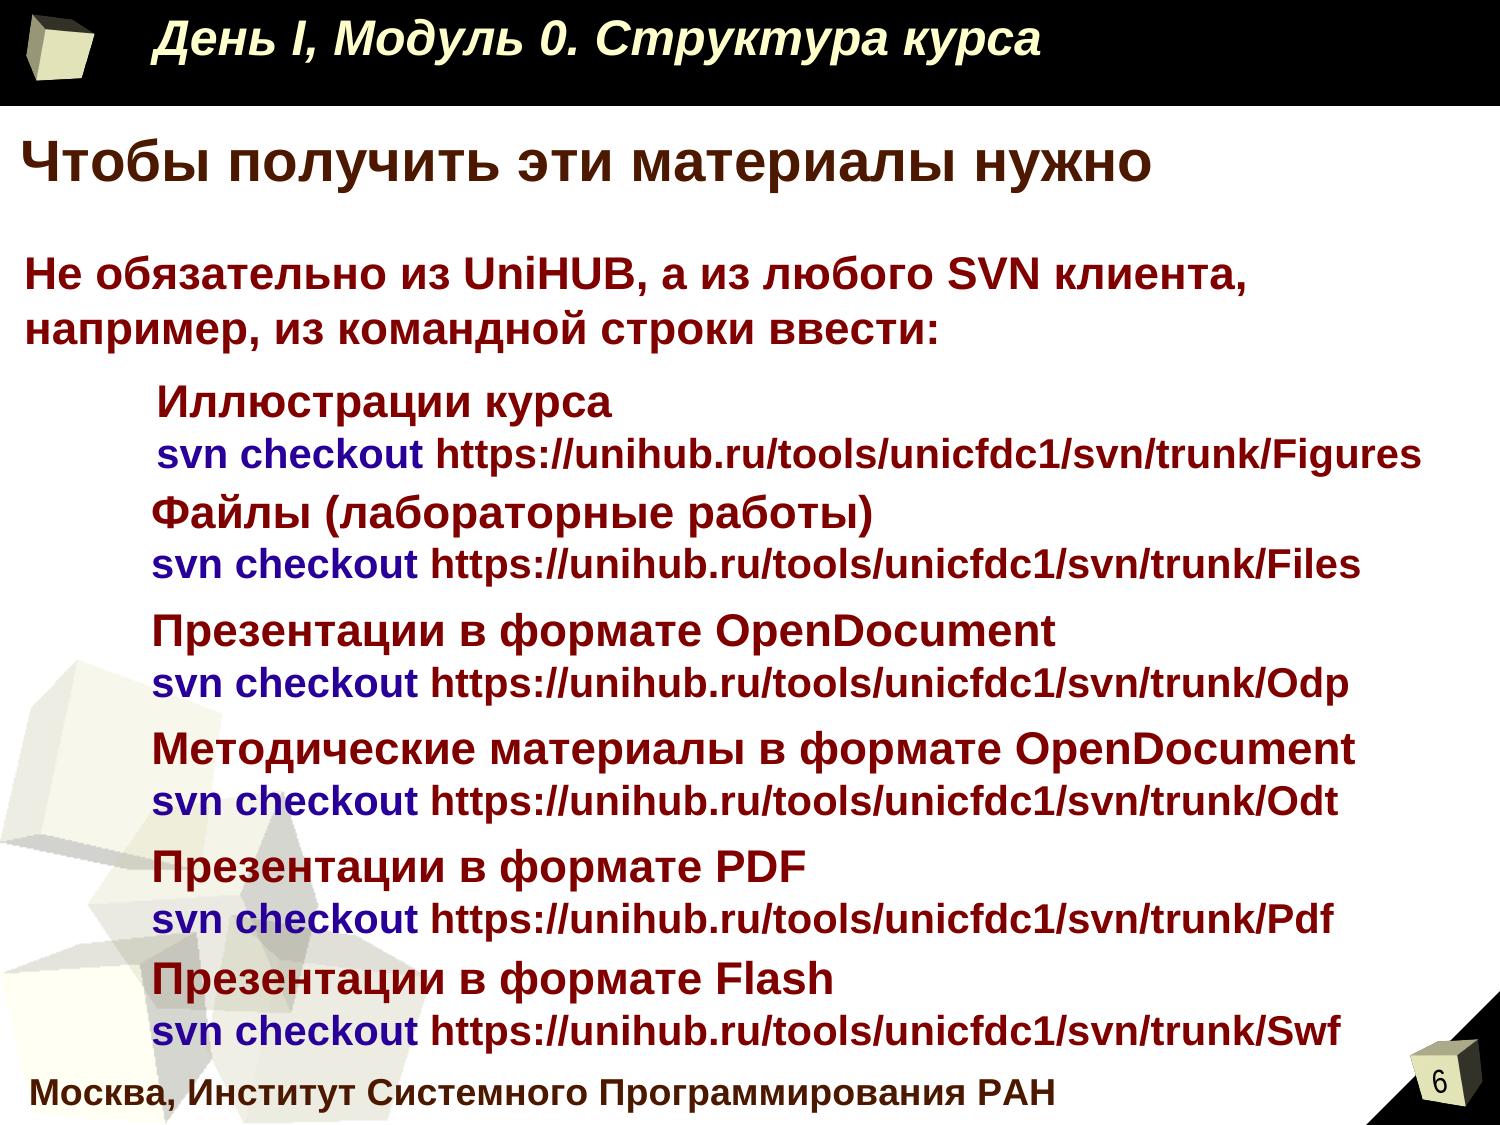

#
Чтобы получить эти материалы нужно
Не обязательно из UniHUB, а из любого SVN клиента, например, из командной строки ввести:
Иллюстрации курса
svn checkout https://unihub.ru/tools/unicfdc1/svn/trunk/Figures
Файлы (лабораторные работы)
svn checkout https://unihub.ru/tools/unicfdc1/svn/trunk/Files
Презентации в формате OpenDocument
svn checkout https://unihub.ru/tools/unicfdc1/svn/trunk/Odp
Методические материалы в формате OpenDocument
svn checkout https://unihub.ru/tools/unicfdc1/svn/trunk/Odt
Презентации в формате PDF
svn checkout https://unihub.ru/tools/unicfdc1/svn/trunk/Pdf
Презентации в формате Flash
svn checkout https://unihub.ru/tools/unicfdc1/svn/trunk/Swf